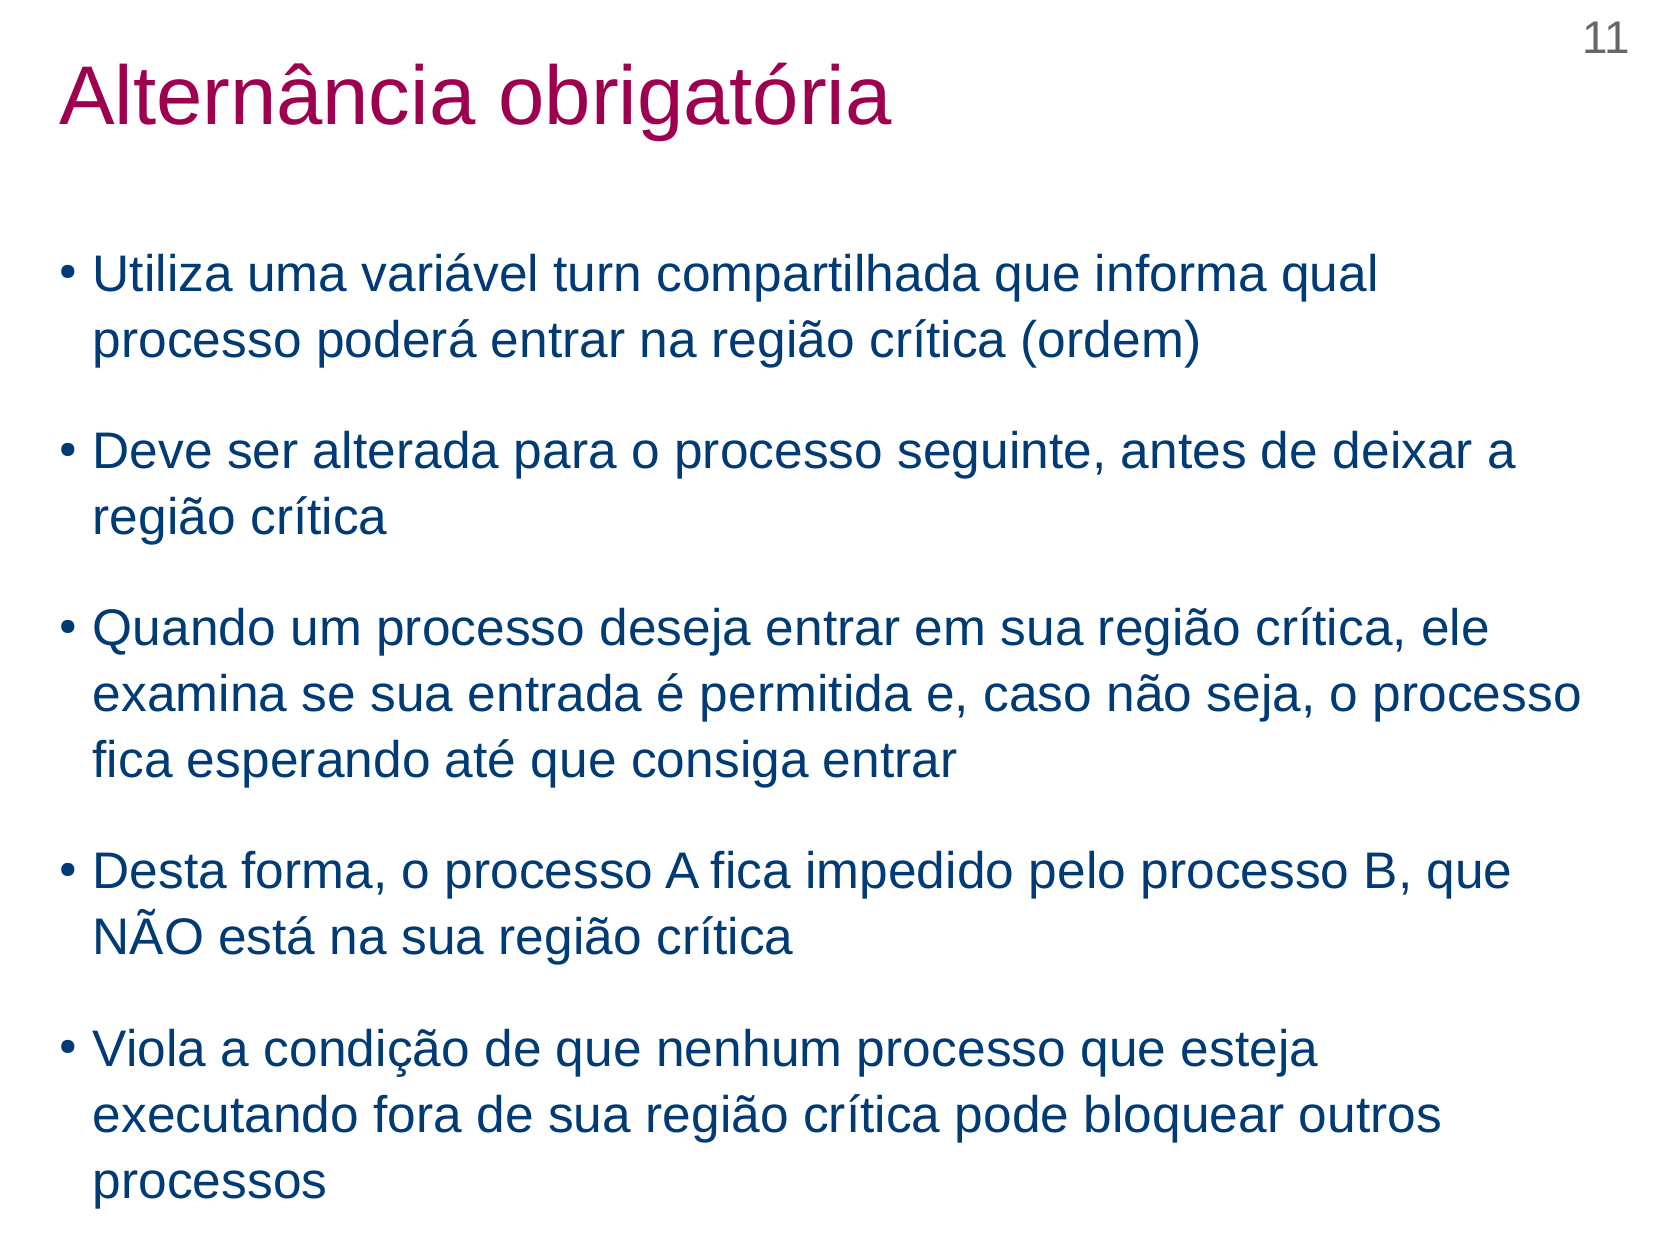

11
# Alternância obrigatória
Utiliza uma variável turn compartilhada que informa qual processo poderá entrar na região crítica (ordem)
Deve ser alterada para o processo seguinte, antes de deixar a região crítica
Quando um processo deseja entrar em sua região crítica, ele examina se sua entrada é permitida e, caso não seja, o processo fica esperando até que consiga entrar
Desta forma, o processo A fica impedido pelo processo B, que NÃO está na sua região crítica
Viola a condição de que nenhum processo que esteja executando fora de sua região crítica pode bloquear outros processos